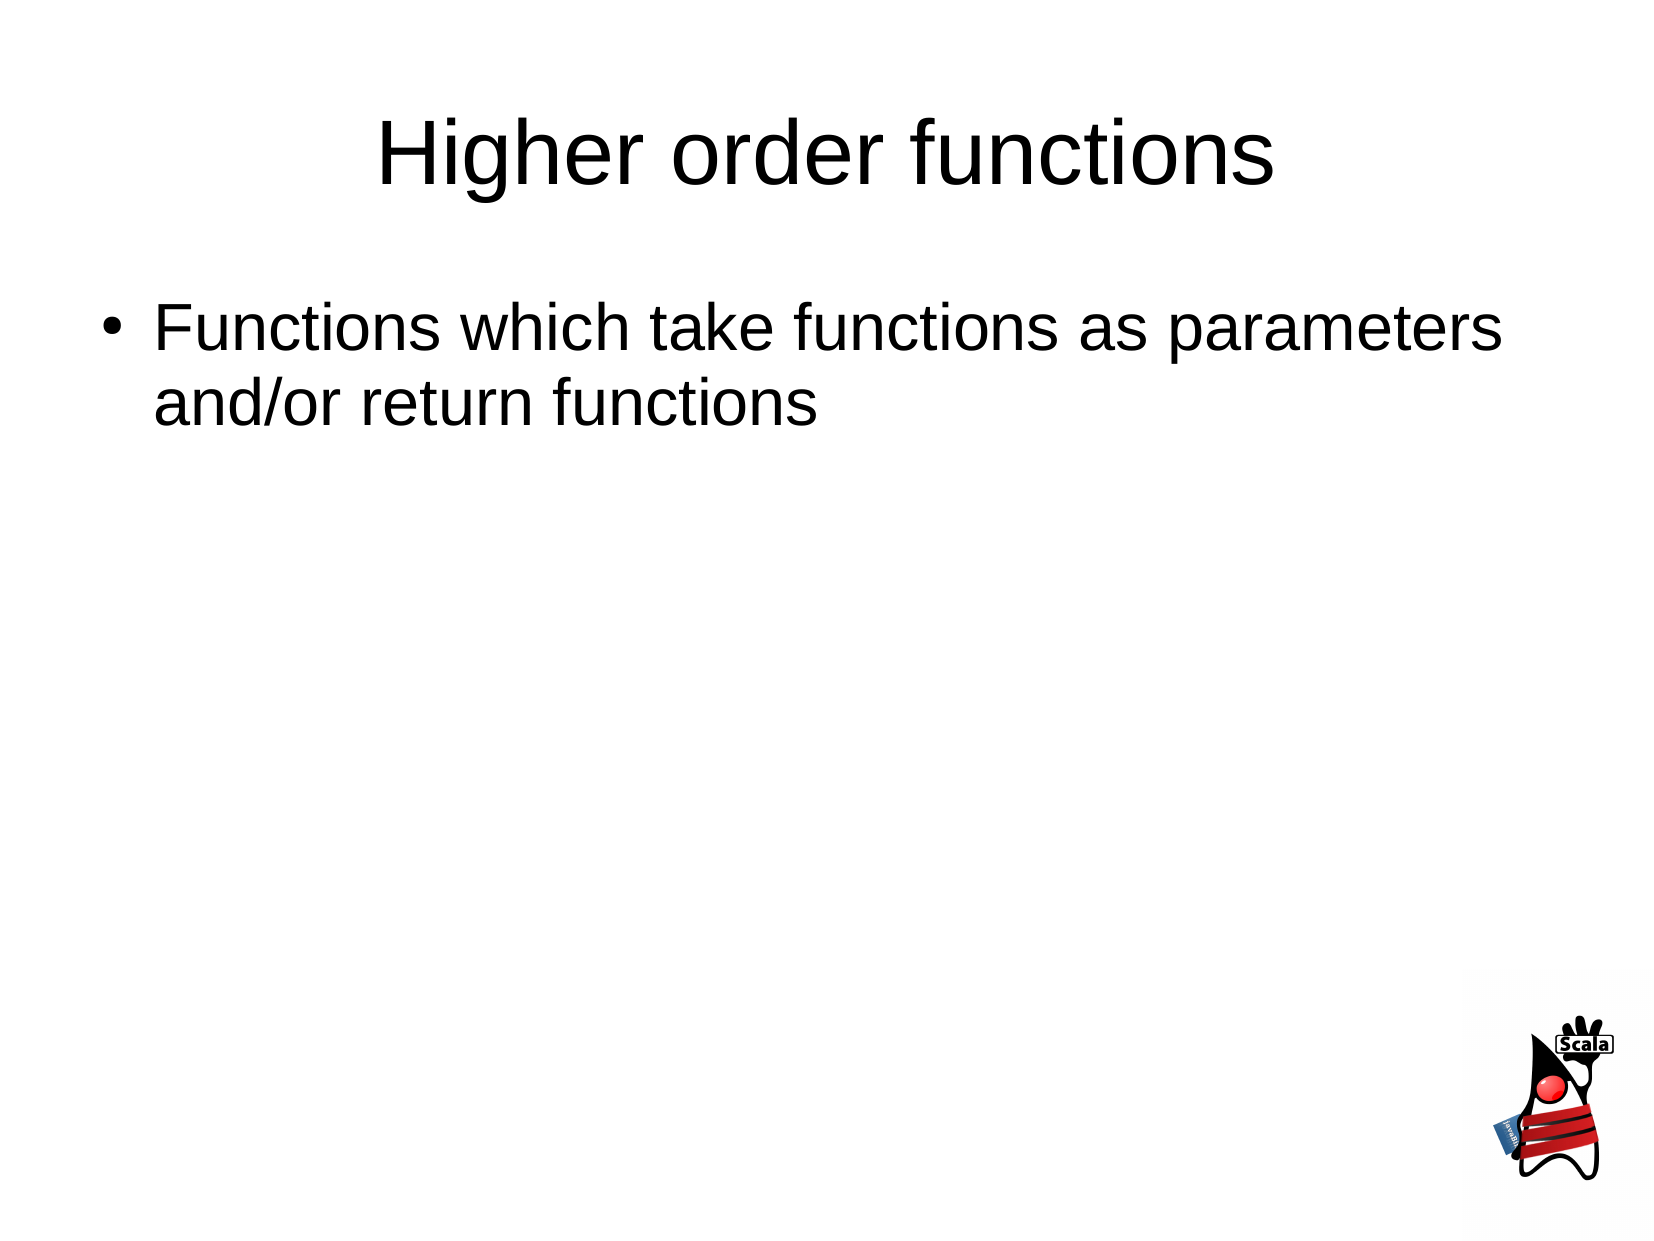

# Higher order functions
Functions which take functions as parameters and/or return functions